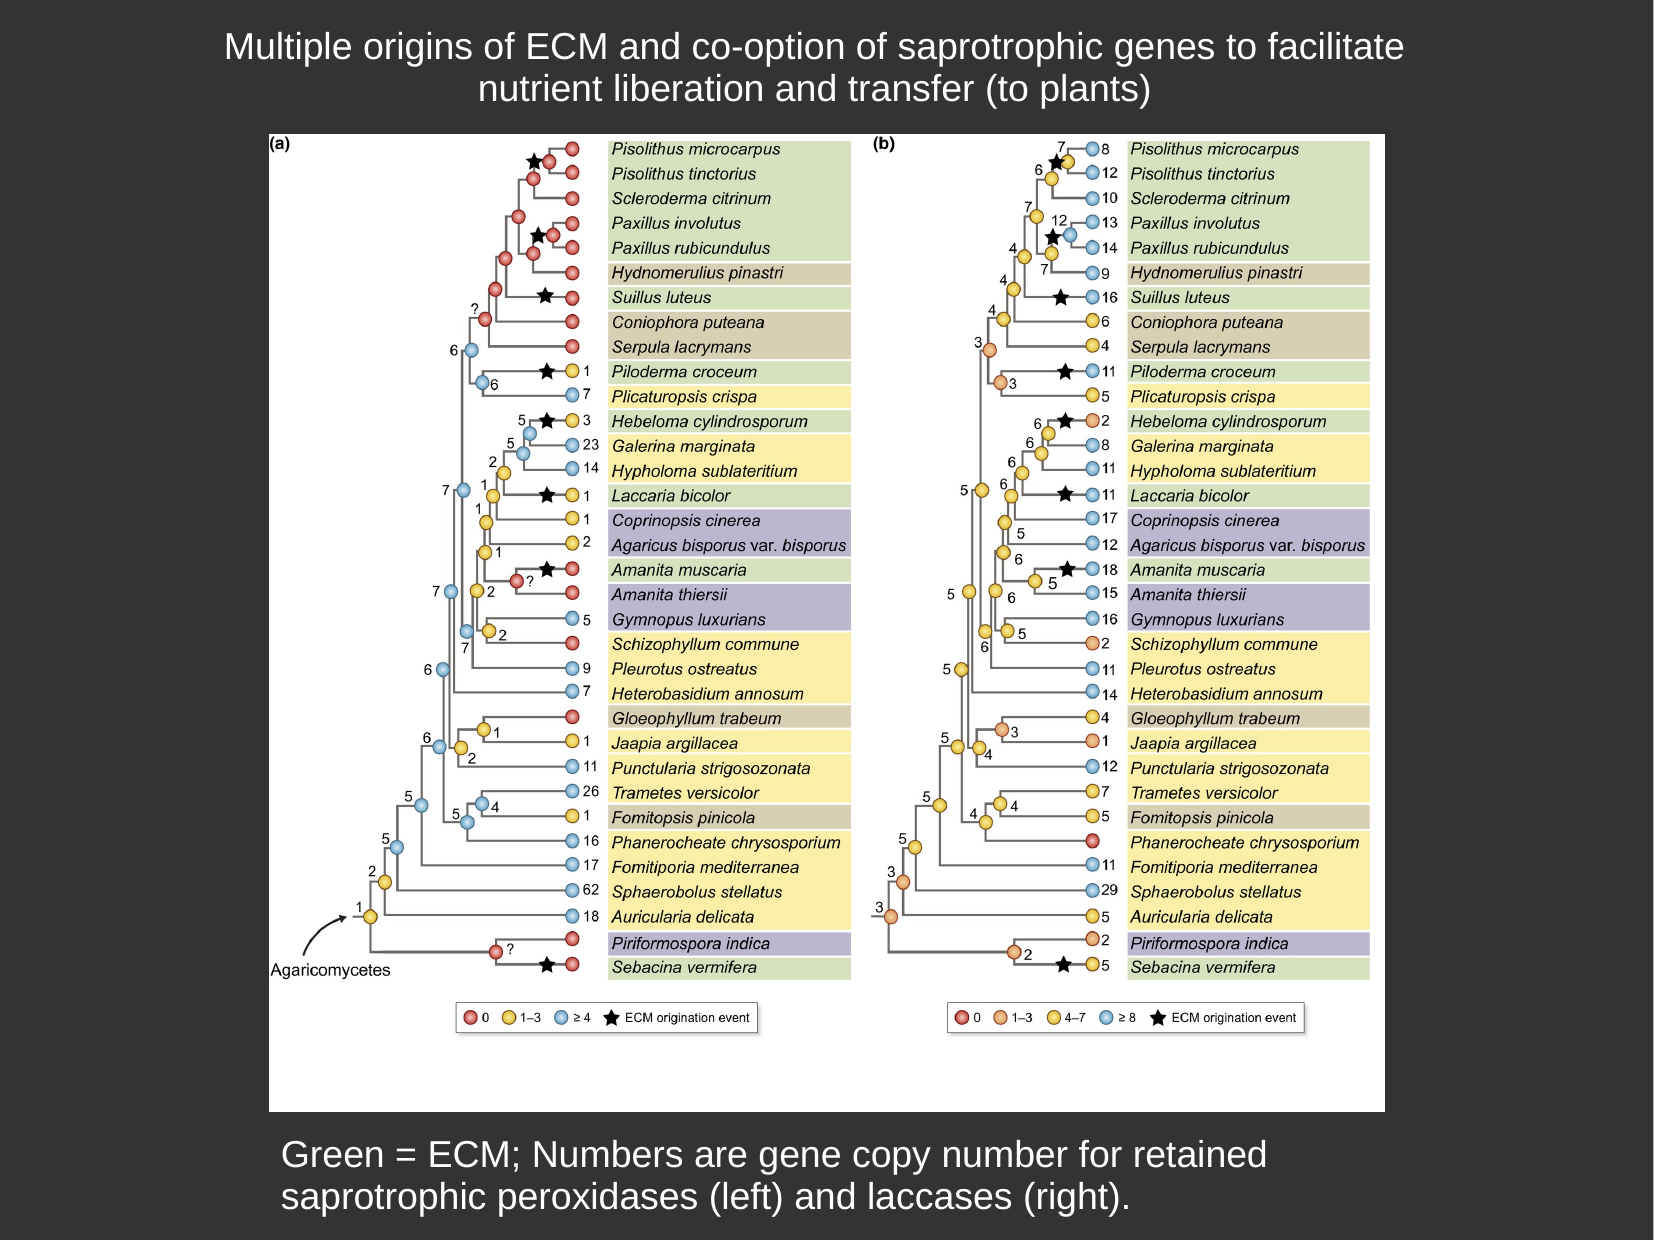

Multiple origins of ECM and co-option of saprotrophic genes to facilitate nutrient liberation and transfer (to plants)
Green = ECM; Numbers are gene copy number for retained saprotrophic peroxidases (left) and laccases (right).